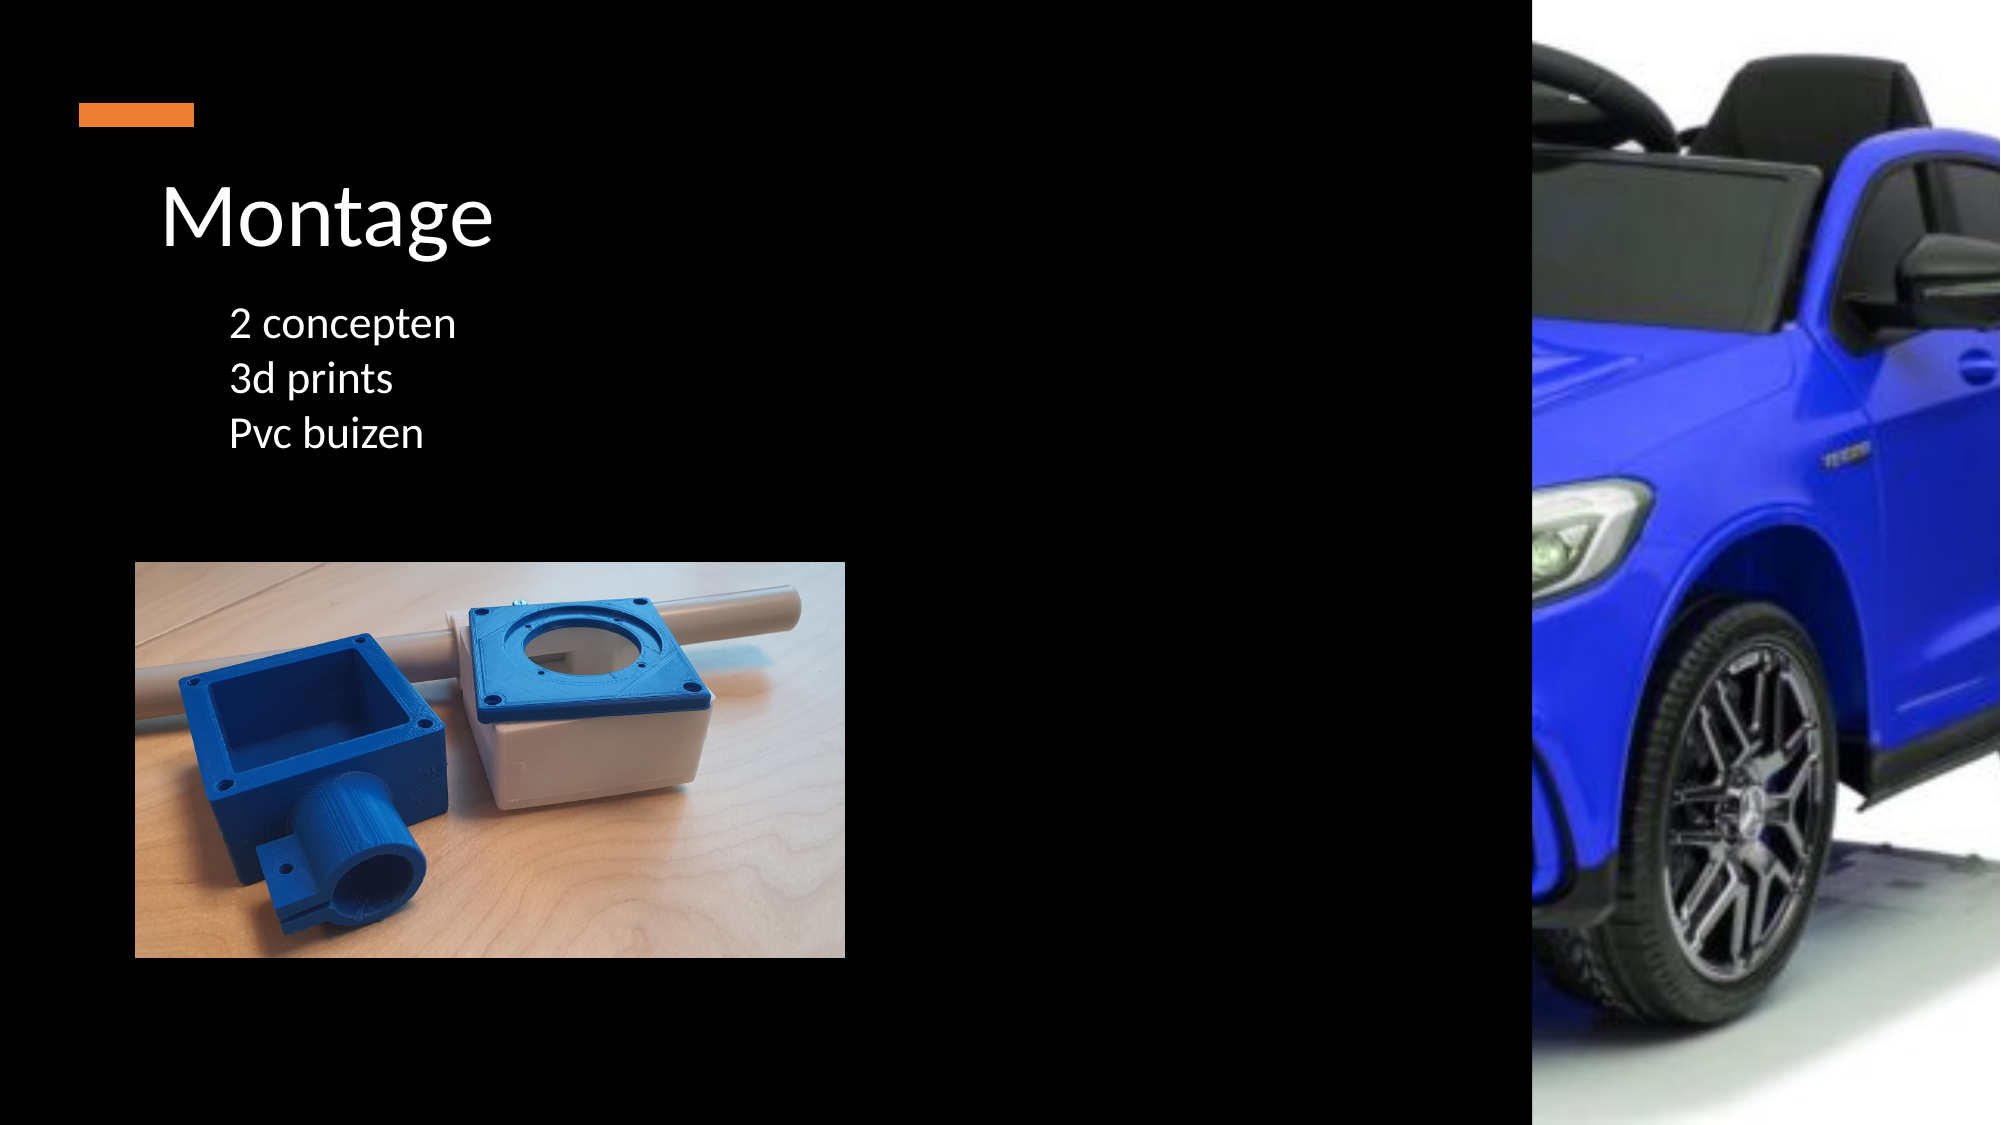

Montage
2 concepten
3d prints
Pvc buizen